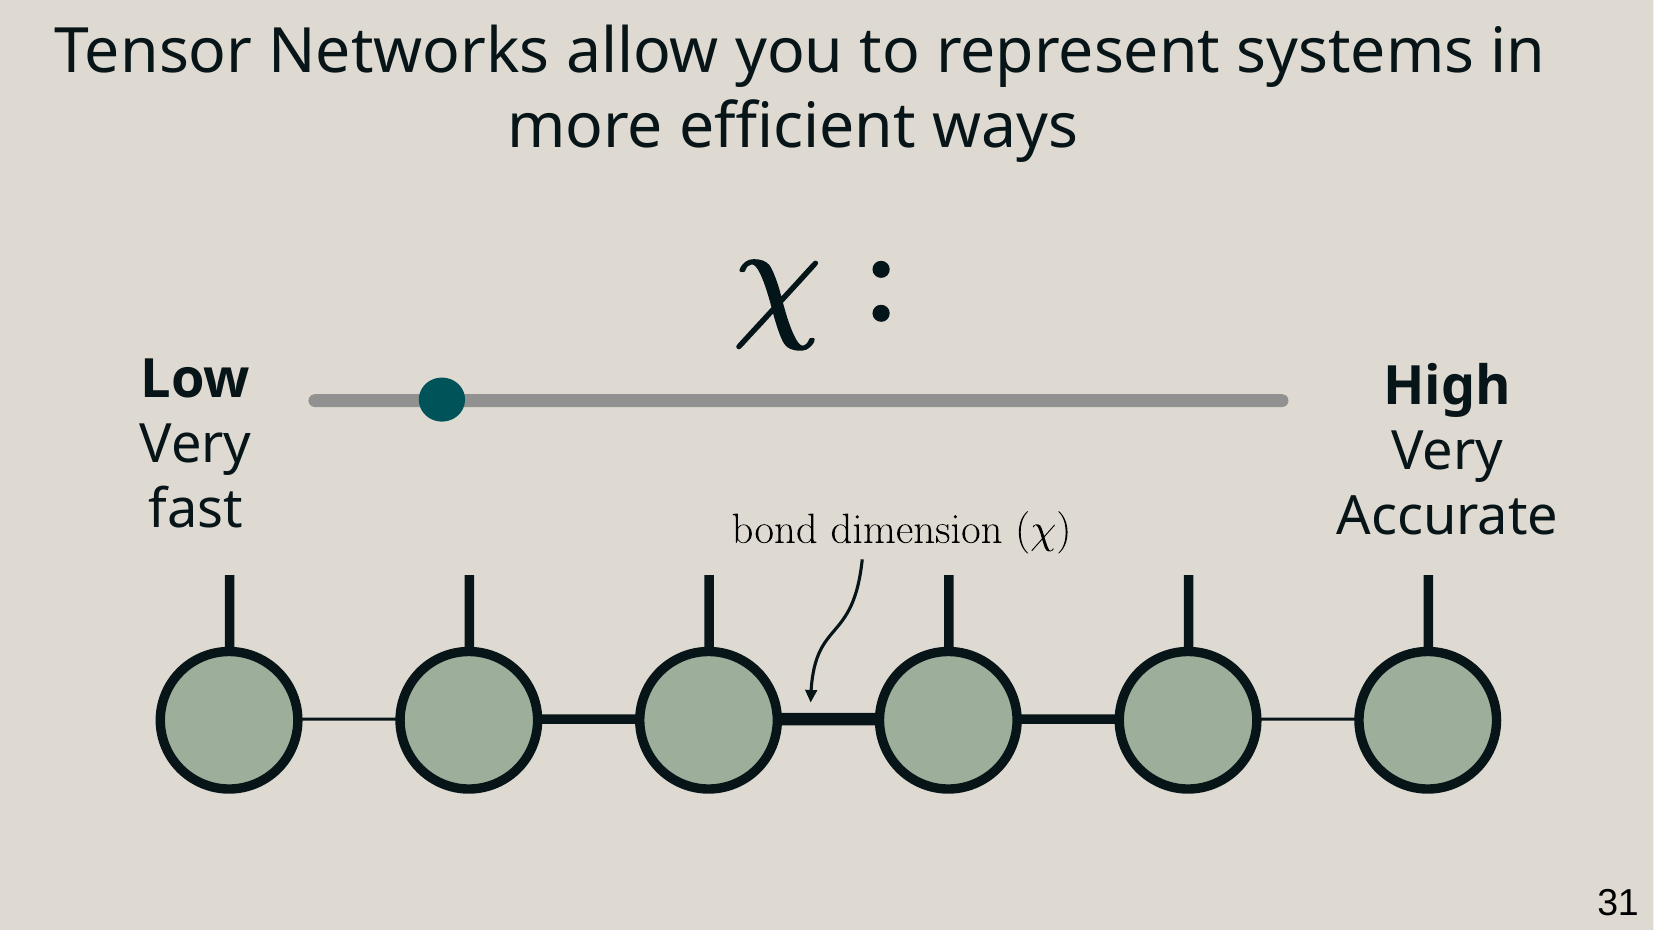

Tensor Networks allow you to represent systems in more efficient ways
Low
Very fast
High
Very Accurate